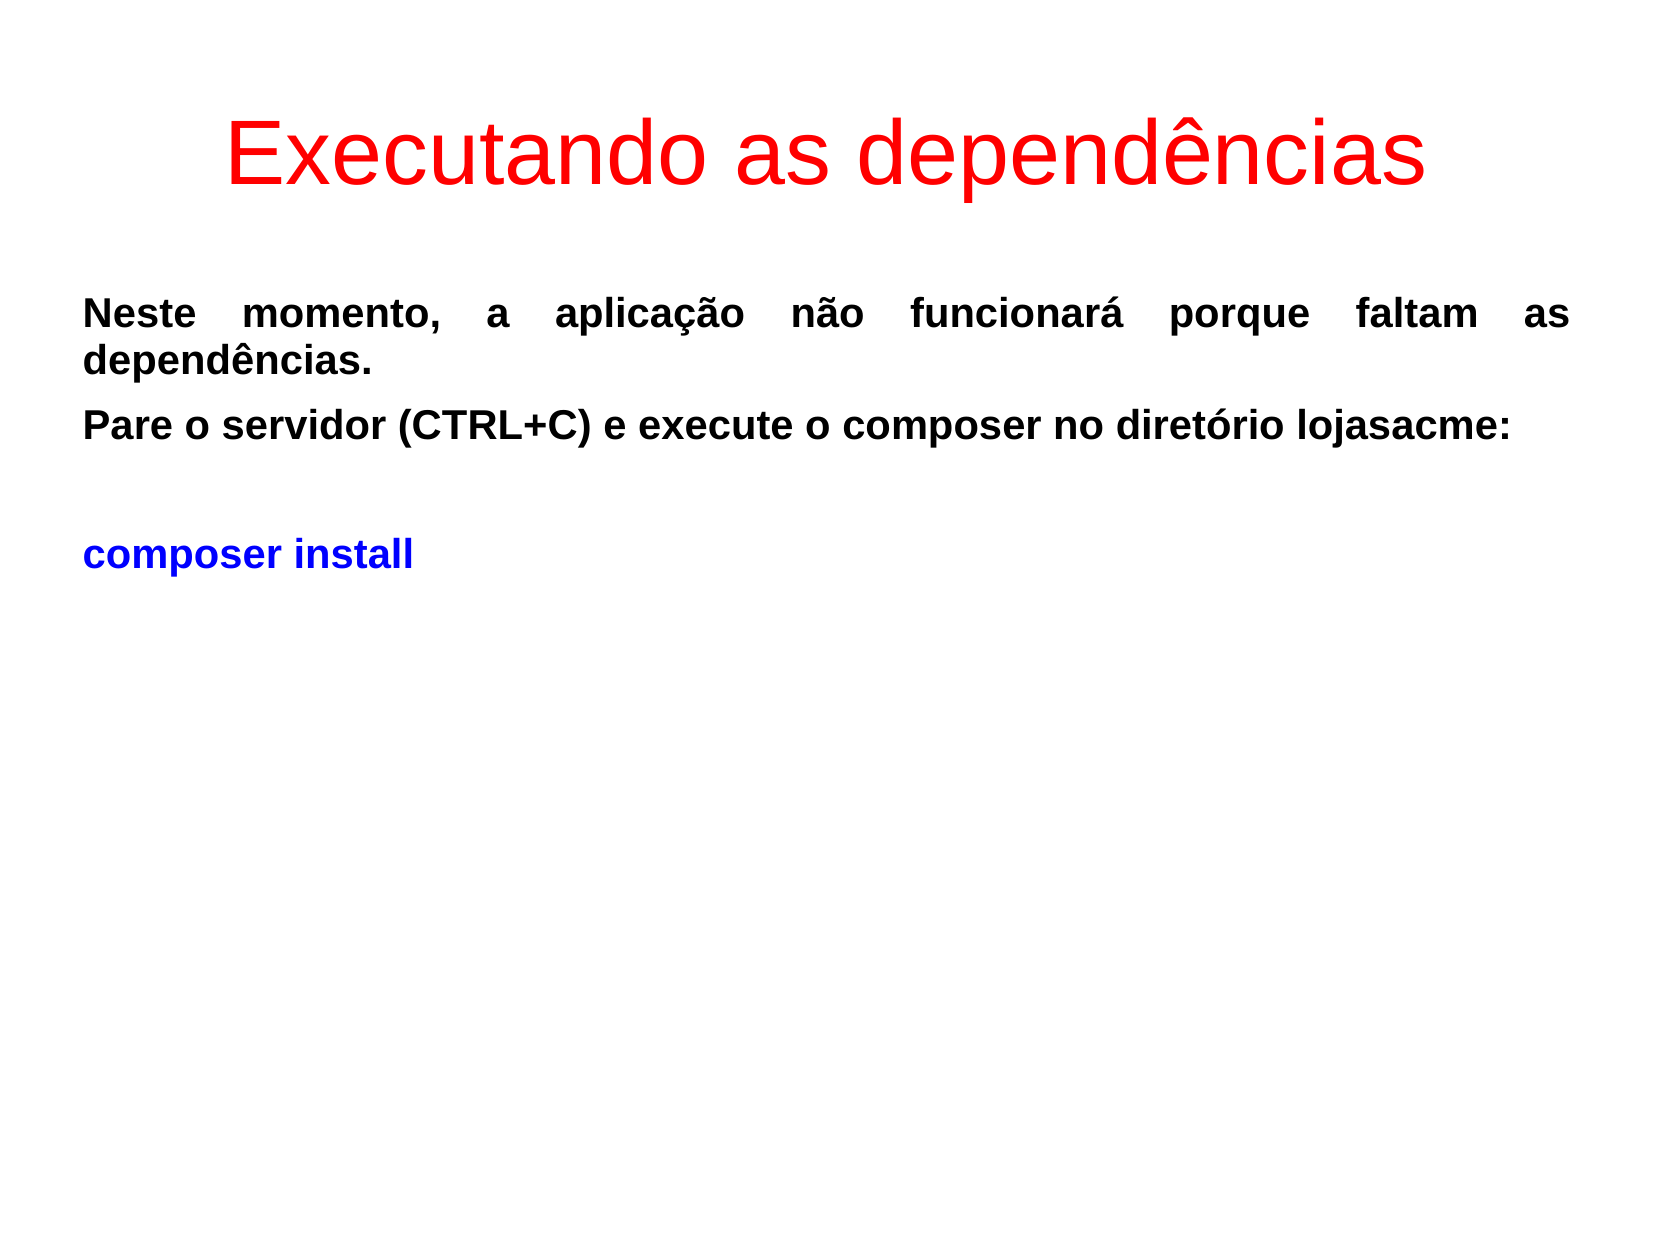

# Executando as dependências
Neste momento, a aplicação não funcionará porque faltam as dependências.
Pare o servidor (CTRL+C) e execute o composer no diretório lojasacme:
composer install